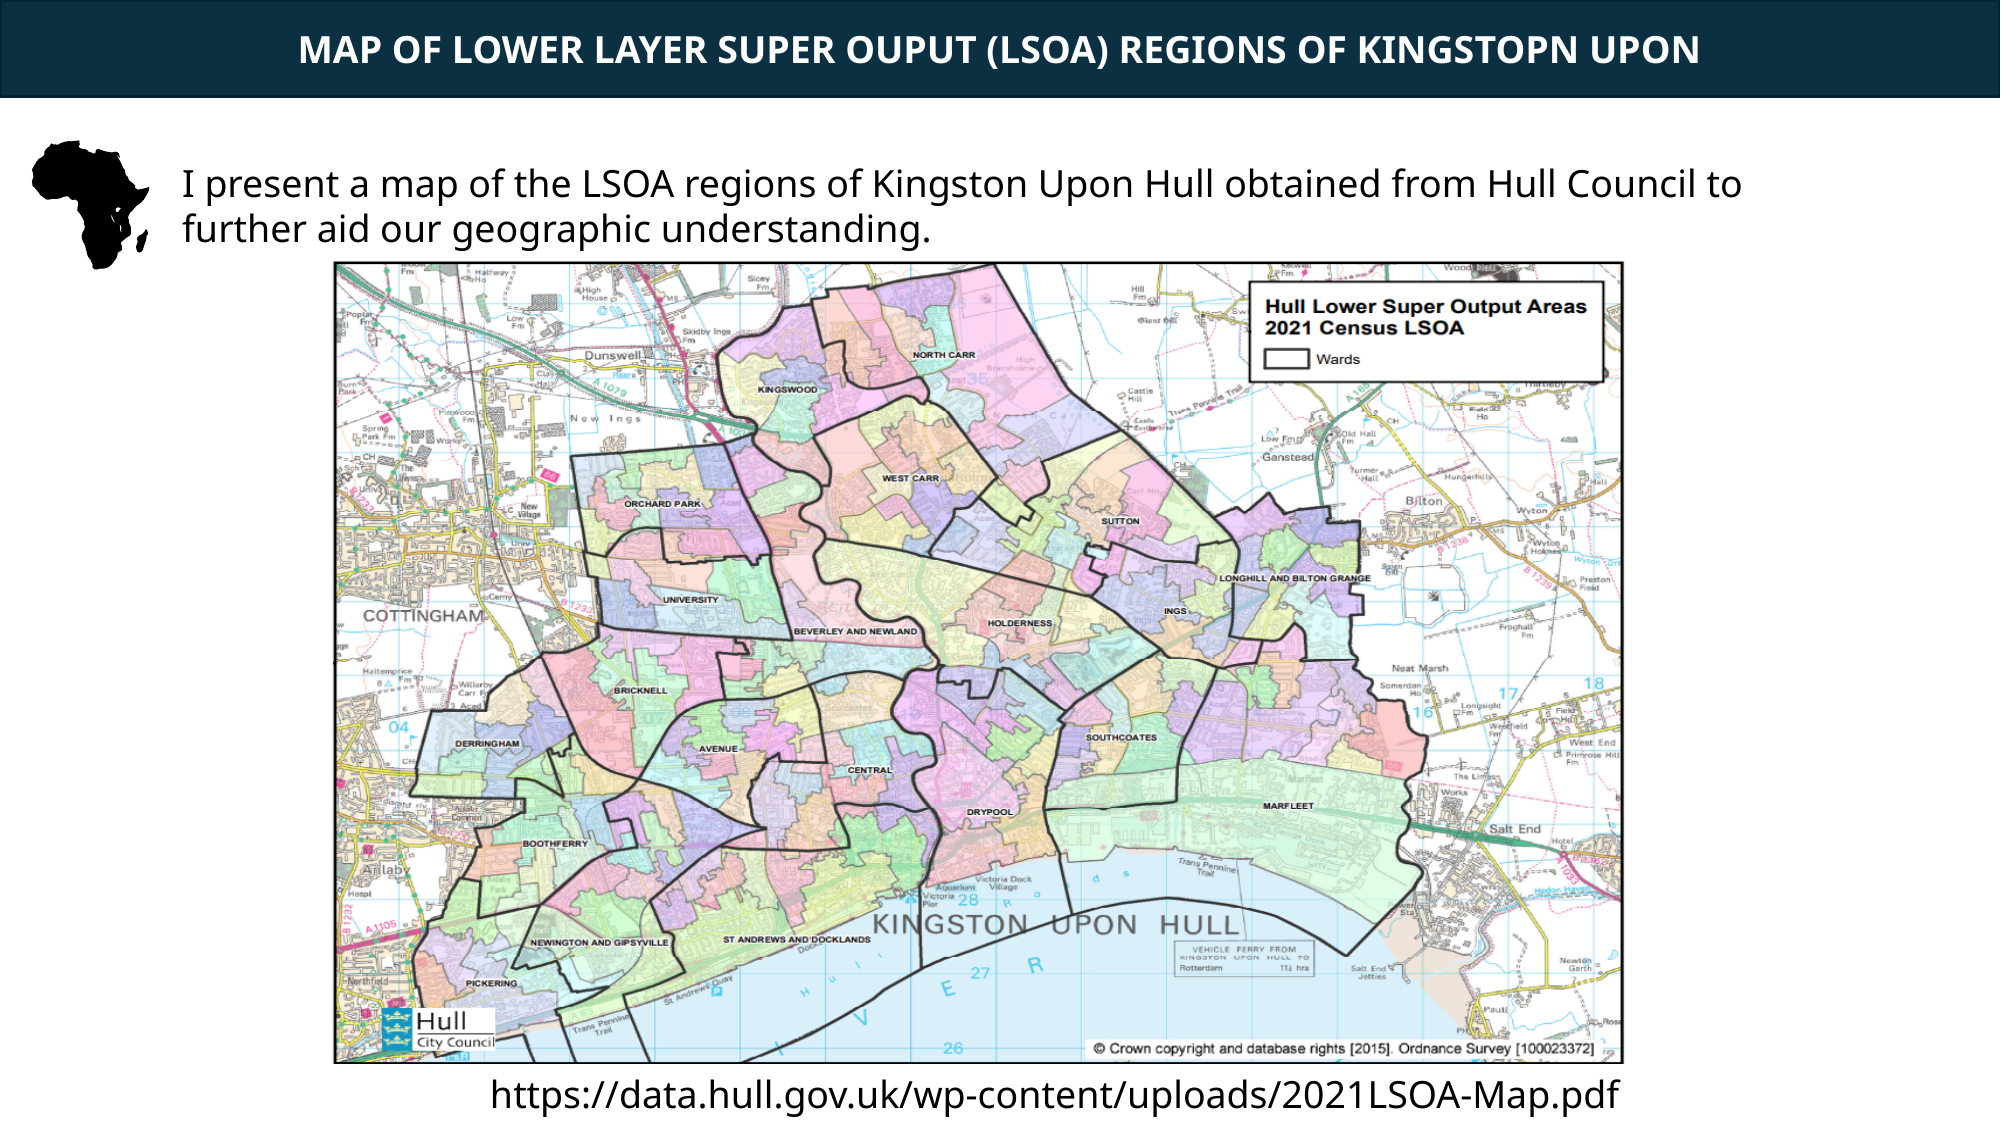

MAP OF LOWER LAYER SUPER OUPUT (LSOA) REGIONS OF KINGSTOPN UPON
I present a map of the LSOA regions of Kingston Upon Hull obtained from Hull Council to further aid our geographic understanding.
https://data.hull.gov.uk/wp-content/uploads/2021LSOA-Map.pdf